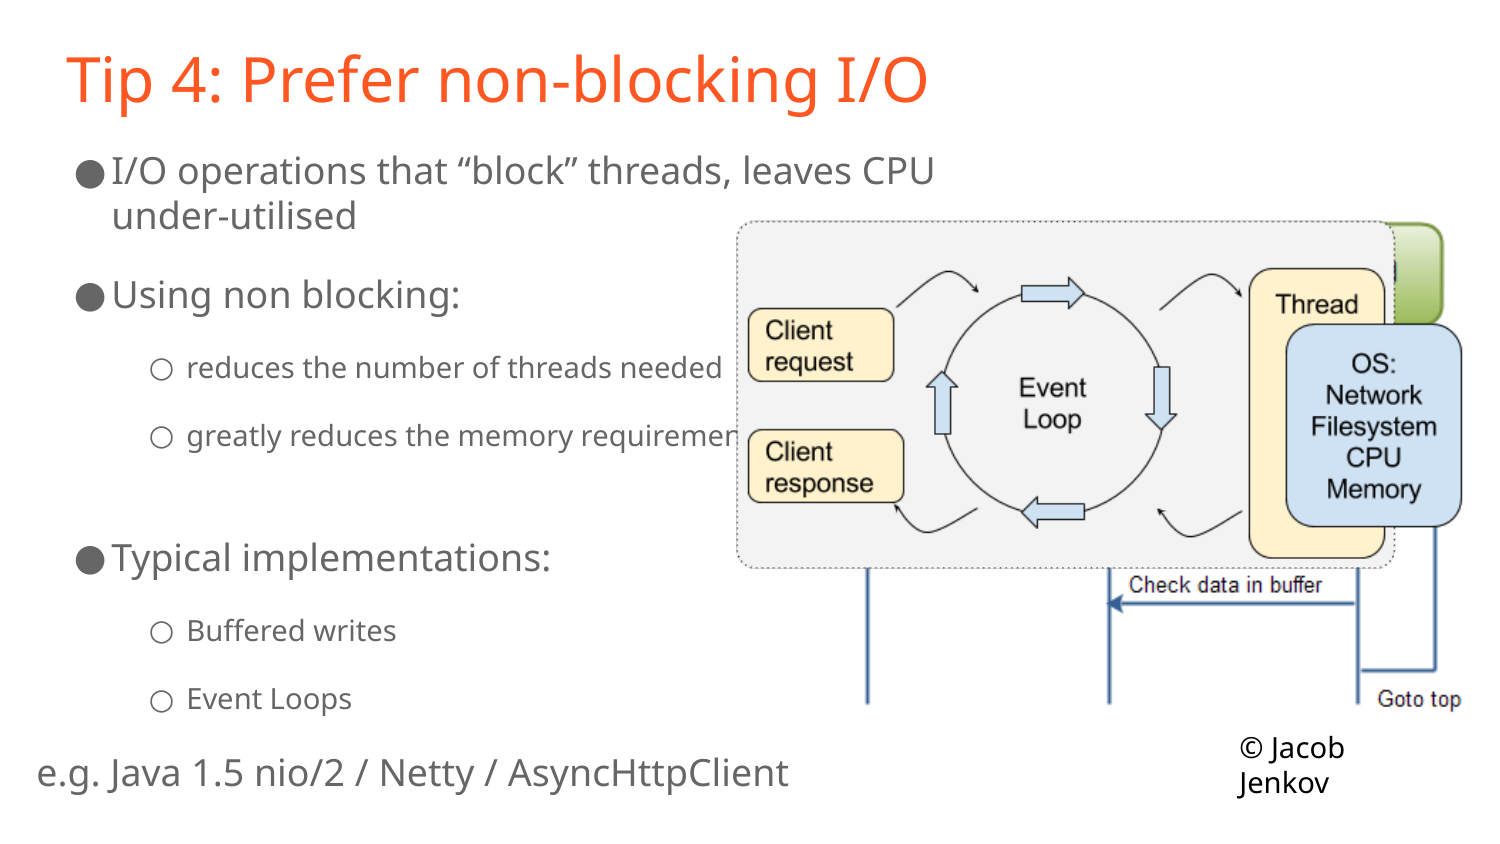

# Tip 4: Prefer non-blocking I/O
I/O operations that “block” threads, leaves CPU under-utilised
Using non blocking:
reduces the number of threads needed
greatly reduces the memory requirements
Typical implementations:
Buffered writes
Event Loops
e.g. Java 1.5 nio/2 / Netty / AsyncHttpClient
See Netflix’ research in the slide notes, RxNetty vs Tomcat.
© Jacob Jenkov